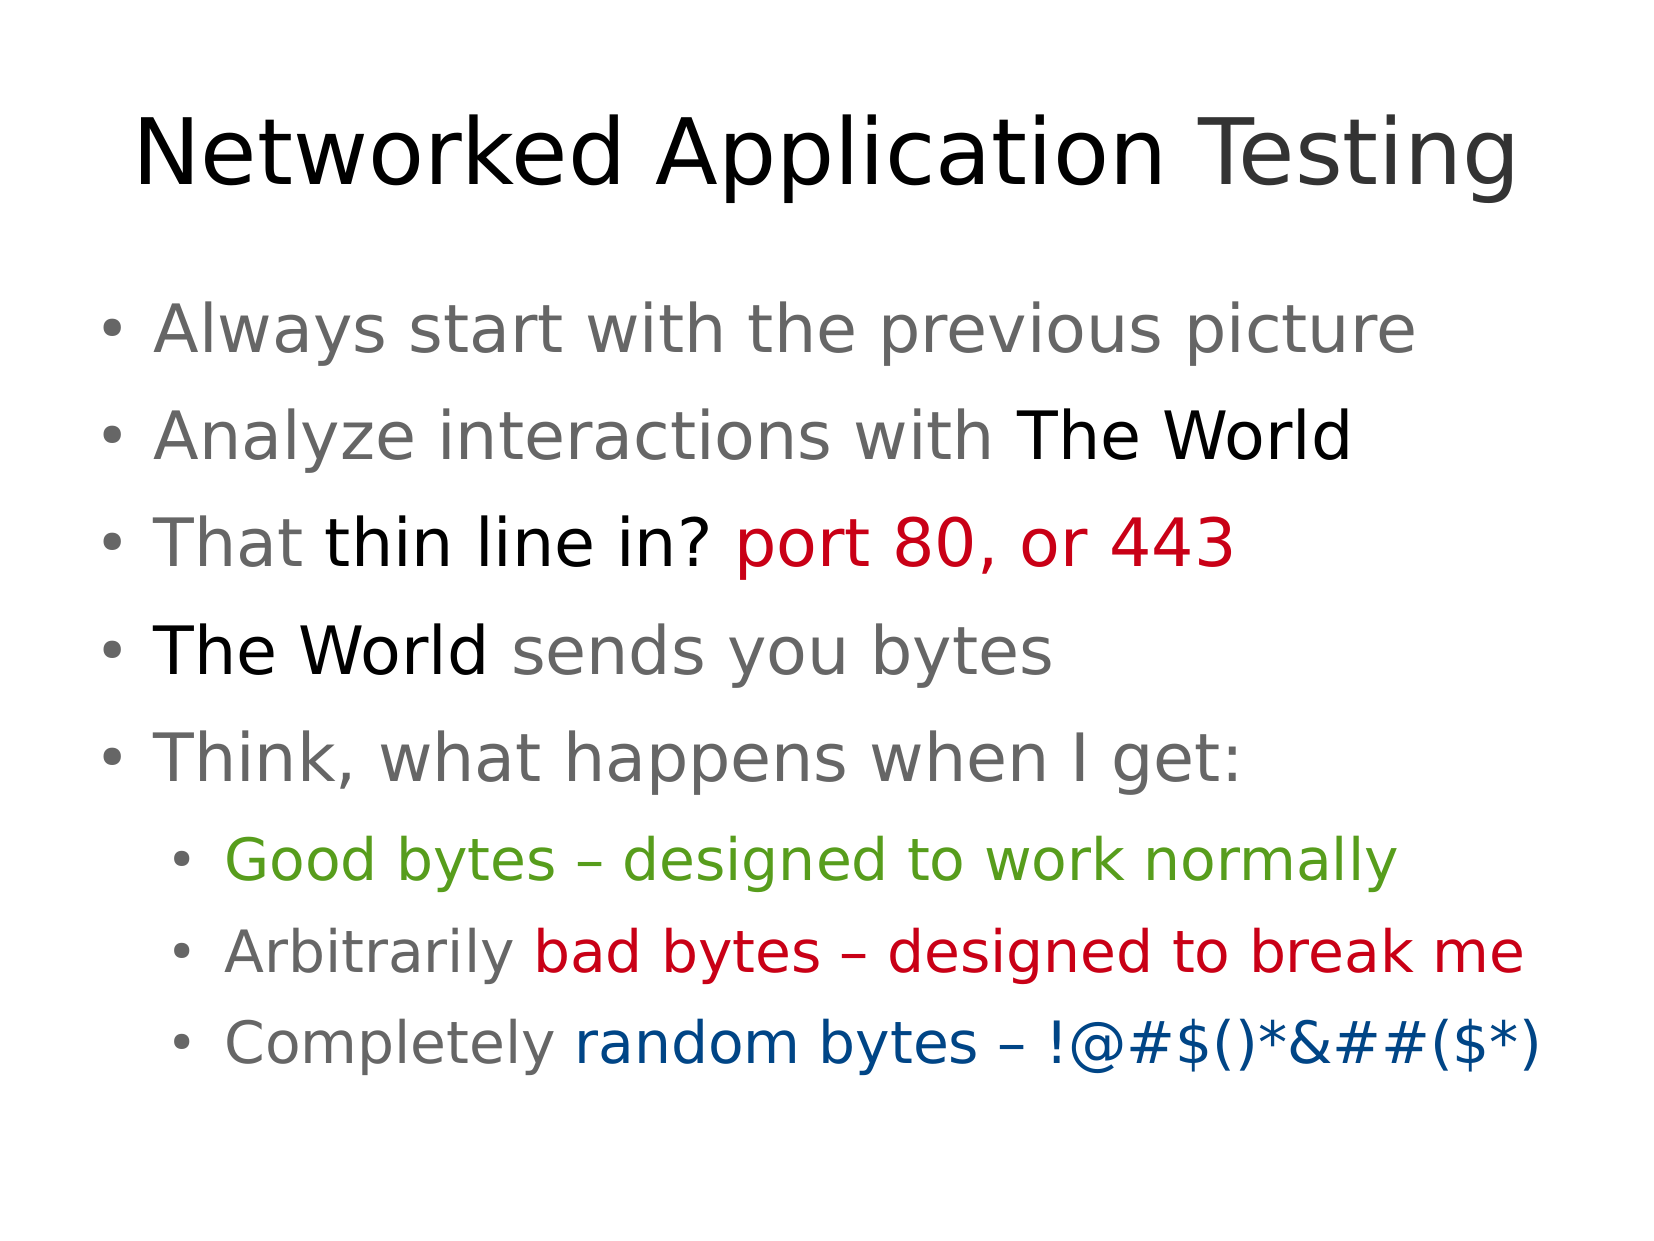

# Networked Application Testing
Always start with the previous picture
Analyze interactions with The World
That thin line in? port 80, or 443
The World sends you bytes
Think, what happens when I get:
Good bytes – designed to work normally
Arbitrarily bad bytes – designed to break me
Completely random bytes – !@#$()*&##($*)